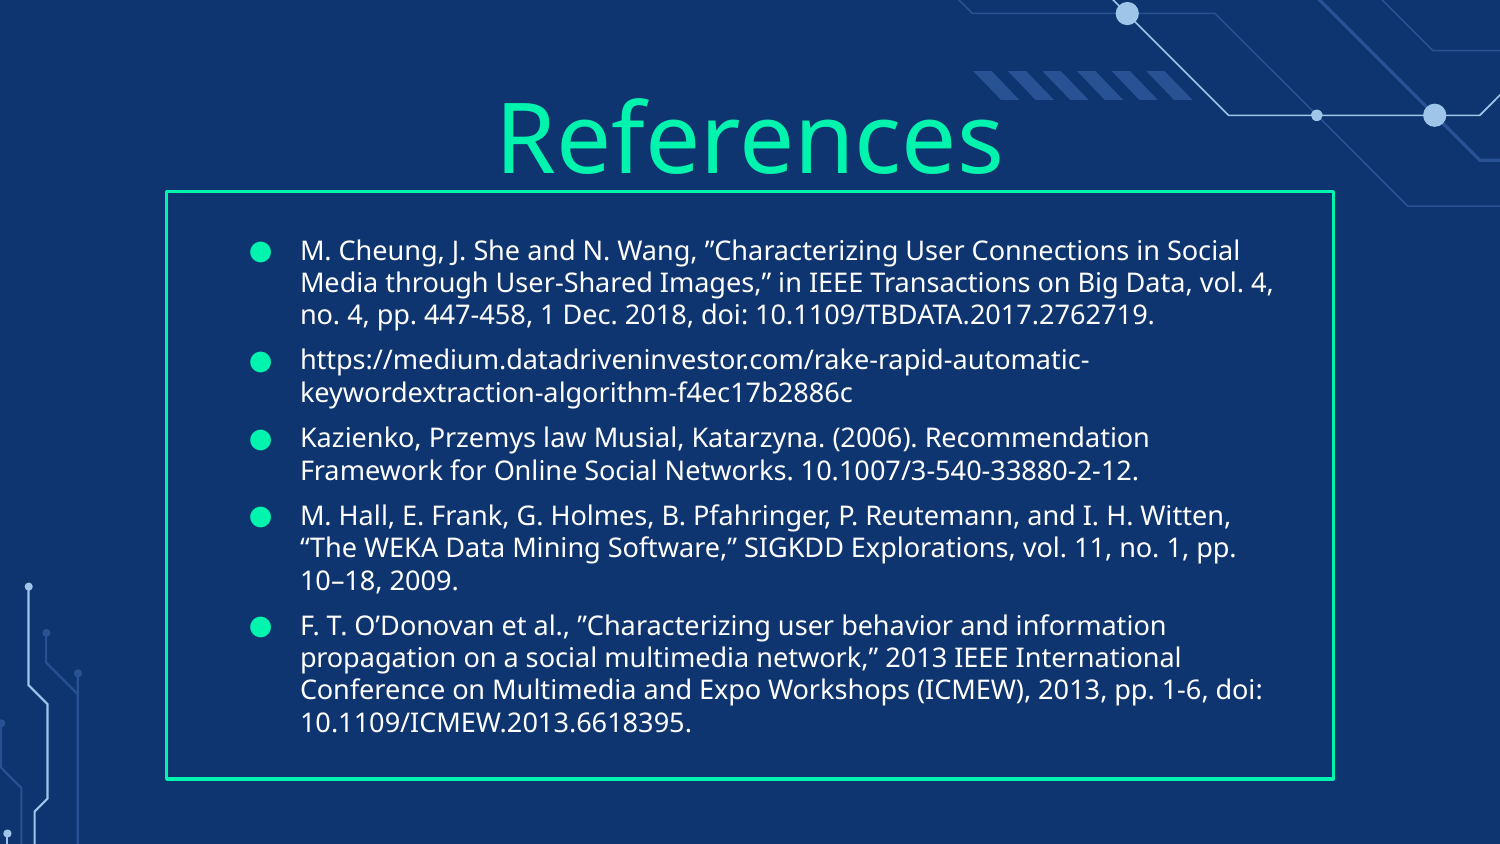

# References
M. Cheung, J. She and N. Wang, ”Characterizing User Connections in Social Media through User-Shared Images,” in IEEE Transactions on Big Data, vol. 4, no. 4, pp. 447-458, 1 Dec. 2018, doi: 10.1109/TBDATA.2017.2762719.
https://medium.datadriveninvestor.com/rake-rapid-automatic-keywordextraction-algorithm-f4ec17b2886c
Kazienko, Przemys law Musial, Katarzyna. (2006). Recommendation Framework for Online Social Networks. 10.1007/3-540-33880-2-12.
M. Hall, E. Frank, G. Holmes, B. Pfahringer, P. Reutemann, and I. H. Witten, “The WEKA Data Mining Software,” SIGKDD Explorations, vol. 11, no. 1, pp. 10–18, 2009.
F. T. O’Donovan et al., ”Characterizing user behavior and information propagation on a social multimedia network,” 2013 IEEE International Conference on Multimedia and Expo Workshops (ICMEW), 2013, pp. 1-6, doi: 10.1109/ICMEW.2013.6618395.